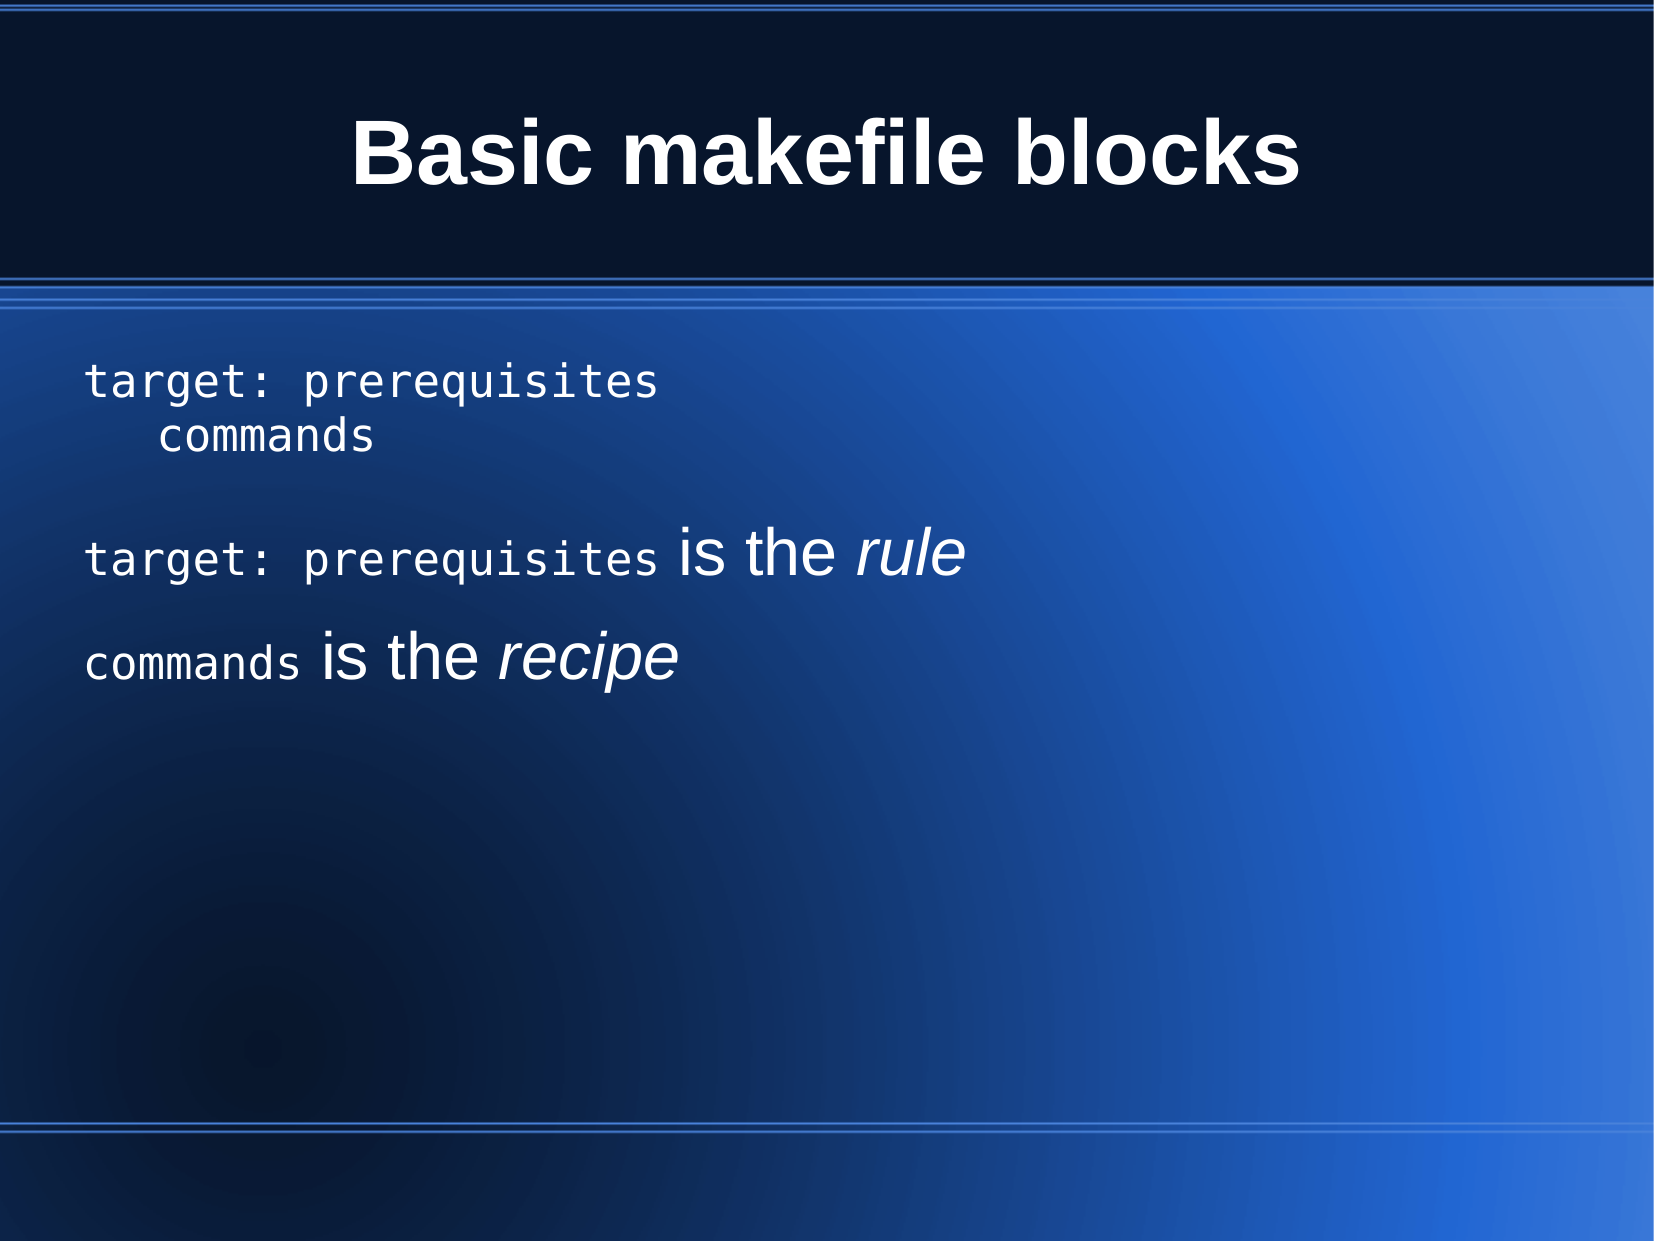

# Basic makefile blocks
target: prerequisites
	commands
target: prerequisites is the rule
commands is the recipe